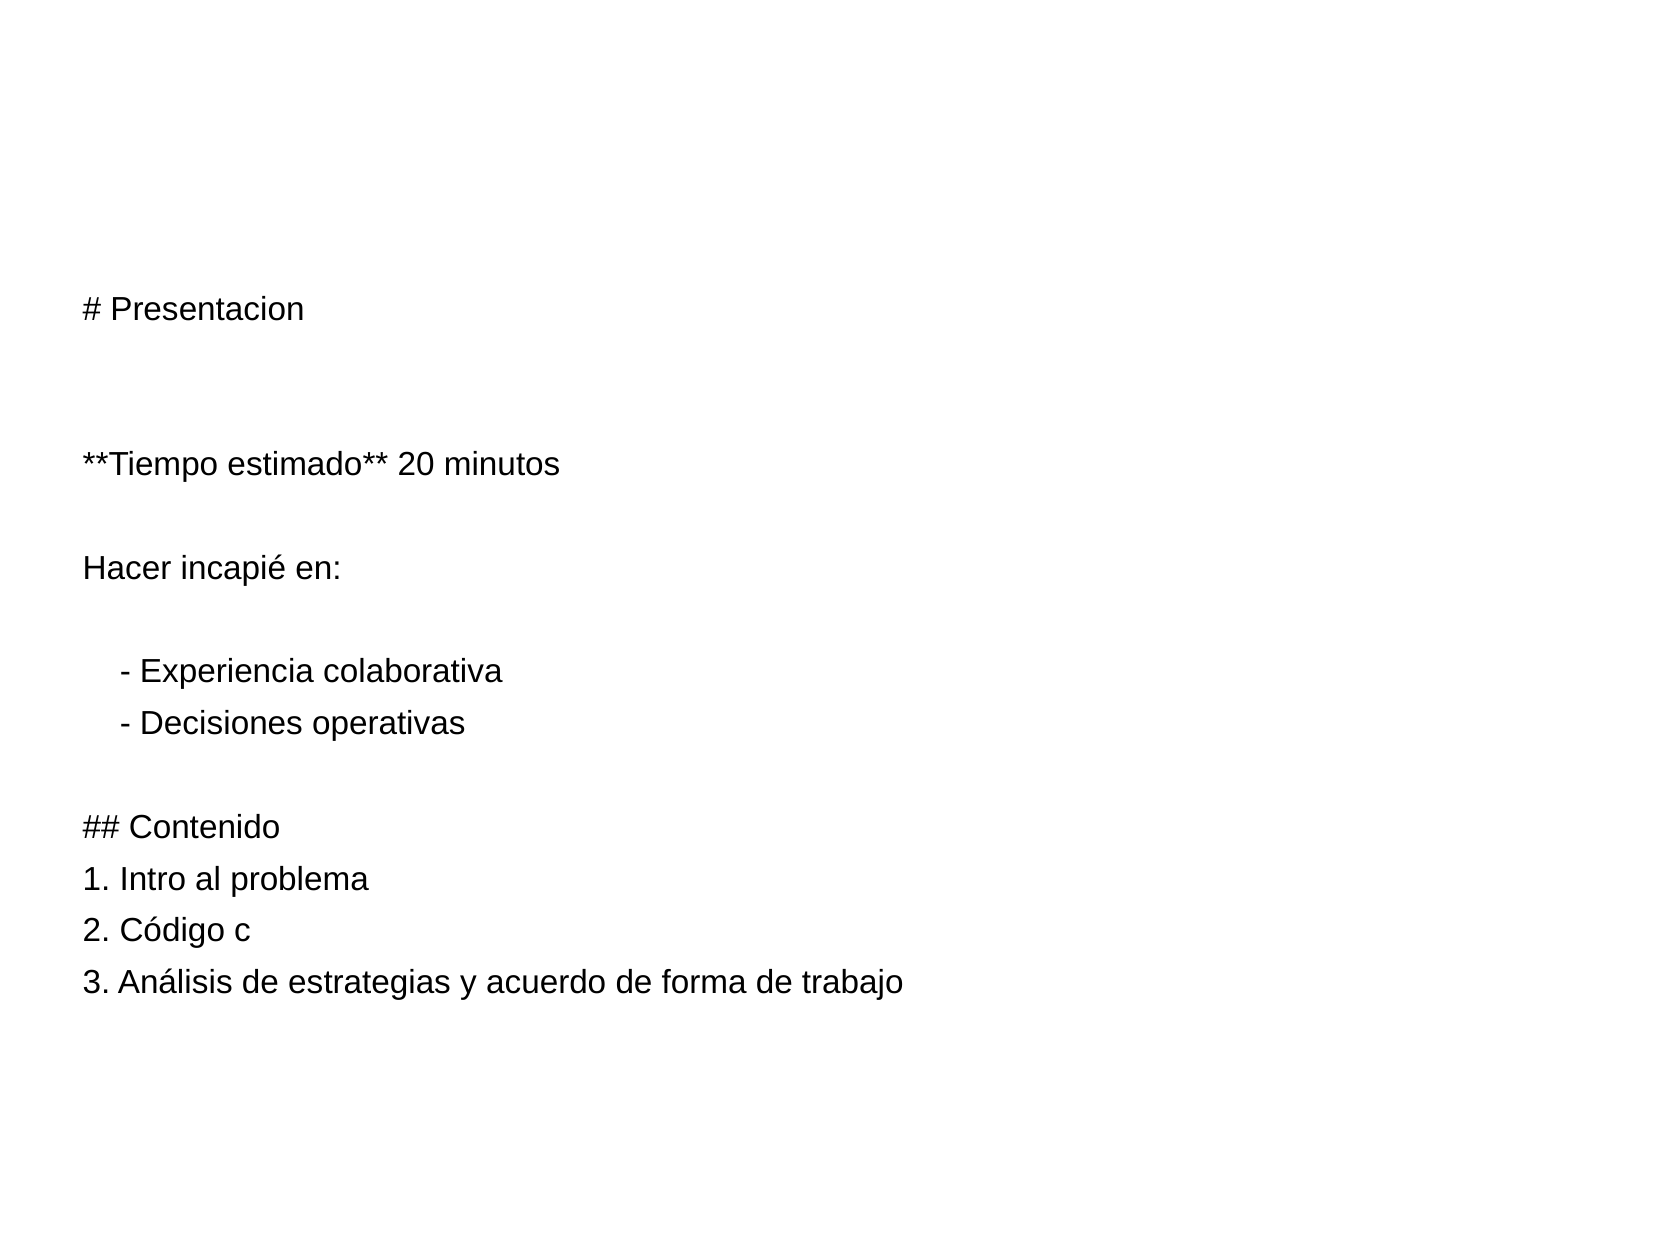

#
# Presentacion
**Tiempo estimado** 20 minutos
Hacer incapié en:
 - Experiencia colaborativa
 - Decisiones operativas
## Contenido
1. Intro al problema
2. Código c
3. Análisis de estrategias y acuerdo de forma de trabajo